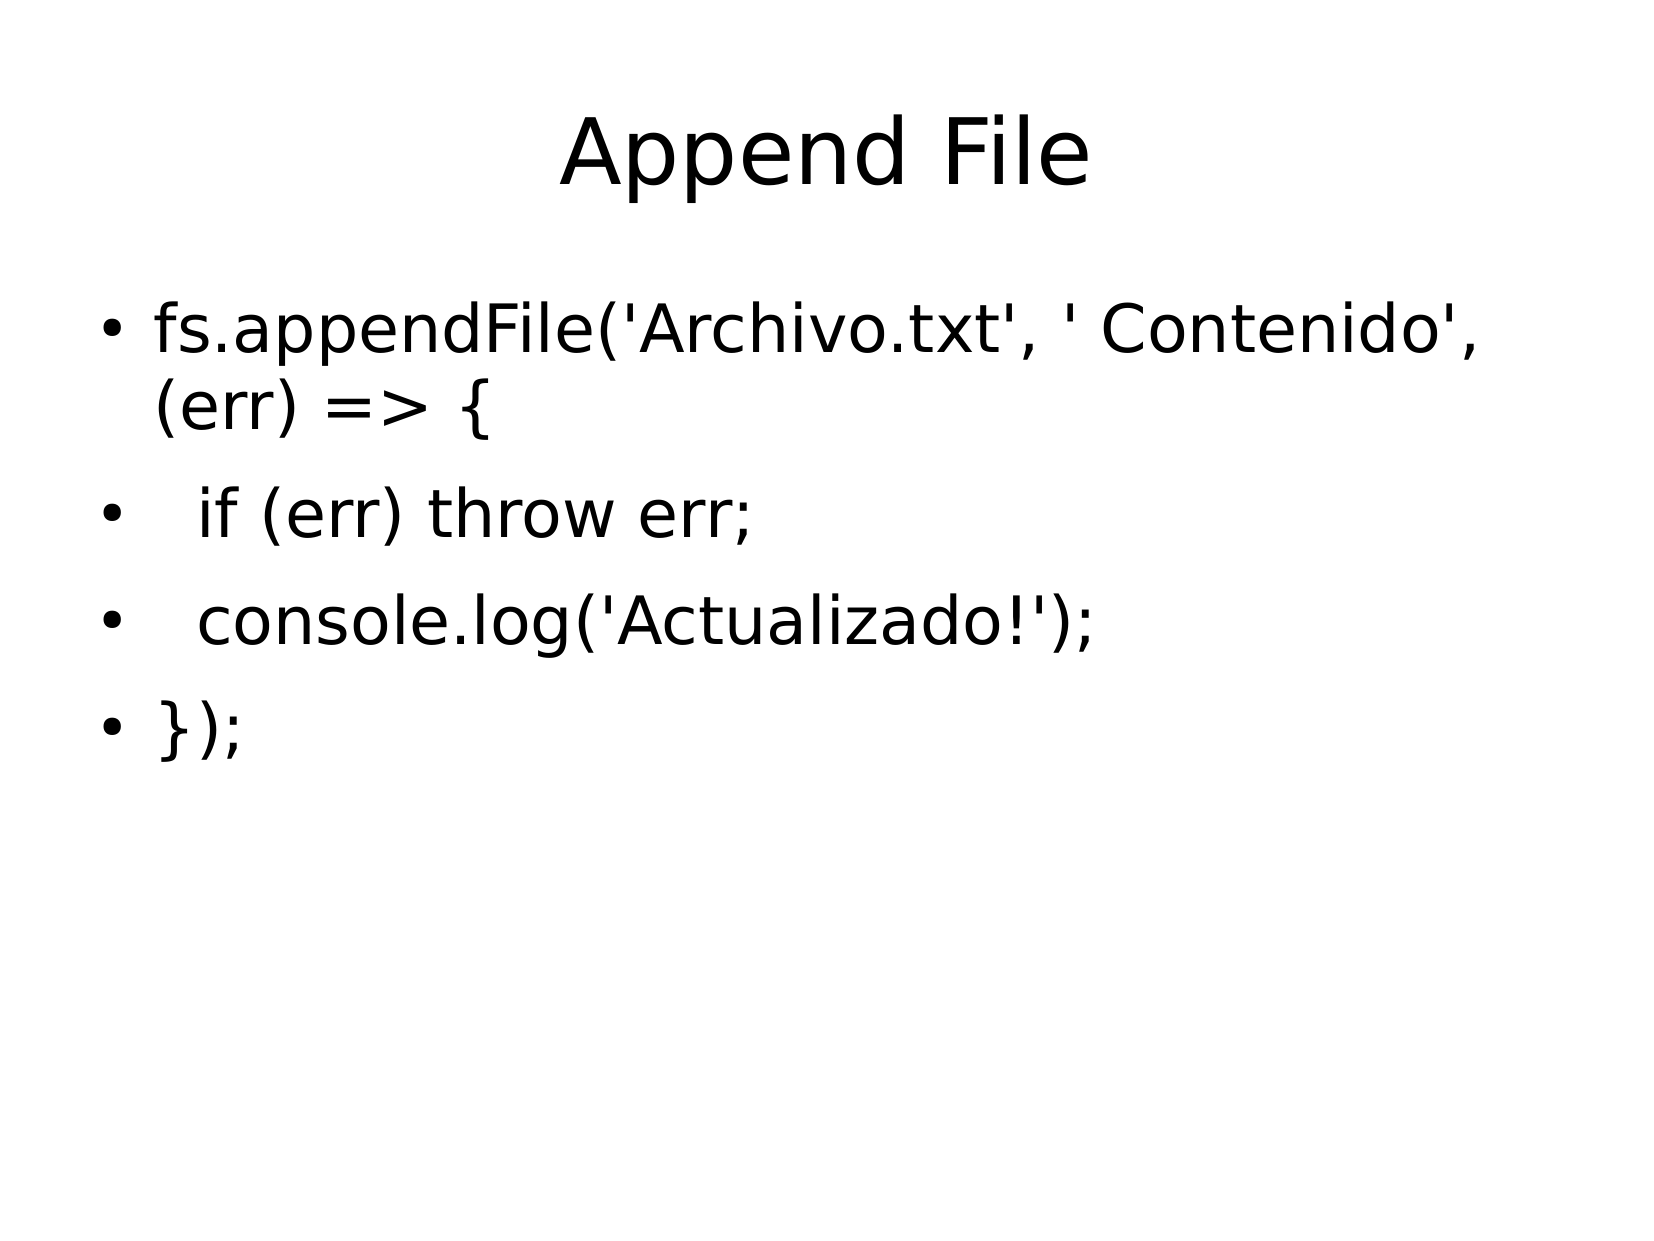

# Append File
fs.appendFile('Archivo.txt', ' Contenido', (err) => {
 if (err) throw err;
 console.log('Actualizado!');
});